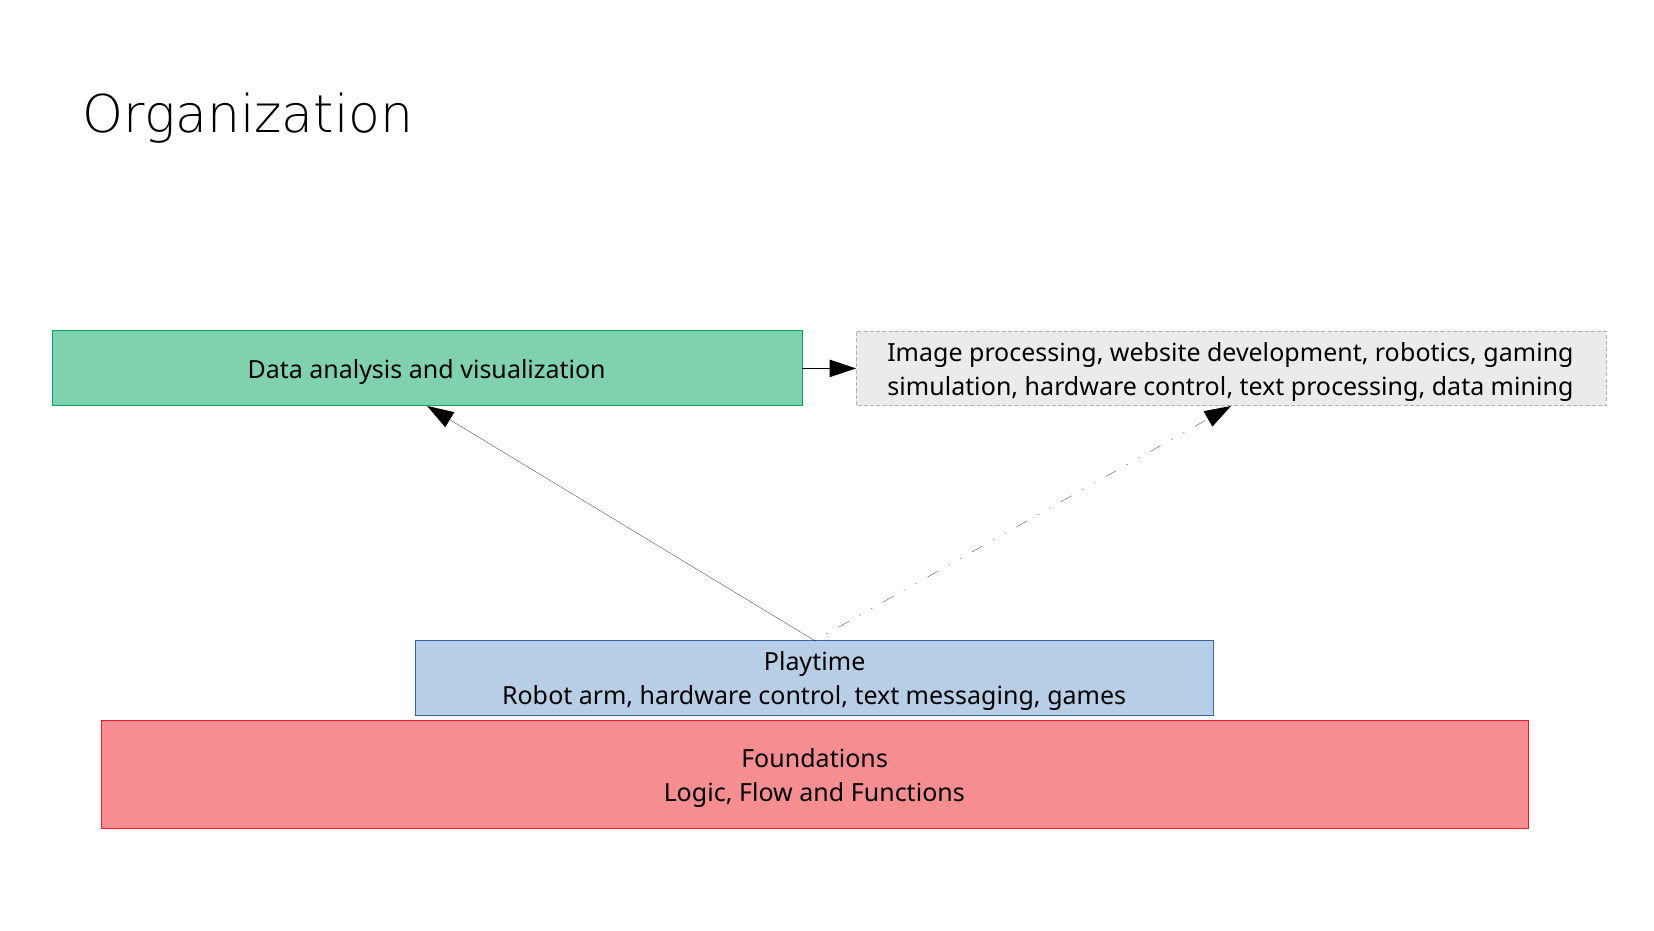

# Organization
Data analysis and visualization
Image processing, website development, robotics, gaming
simulation, hardware control, text processing, data mining
Playtime
Robot arm, hardware control, text messaging, games
Foundations
Logic, Flow and Functions